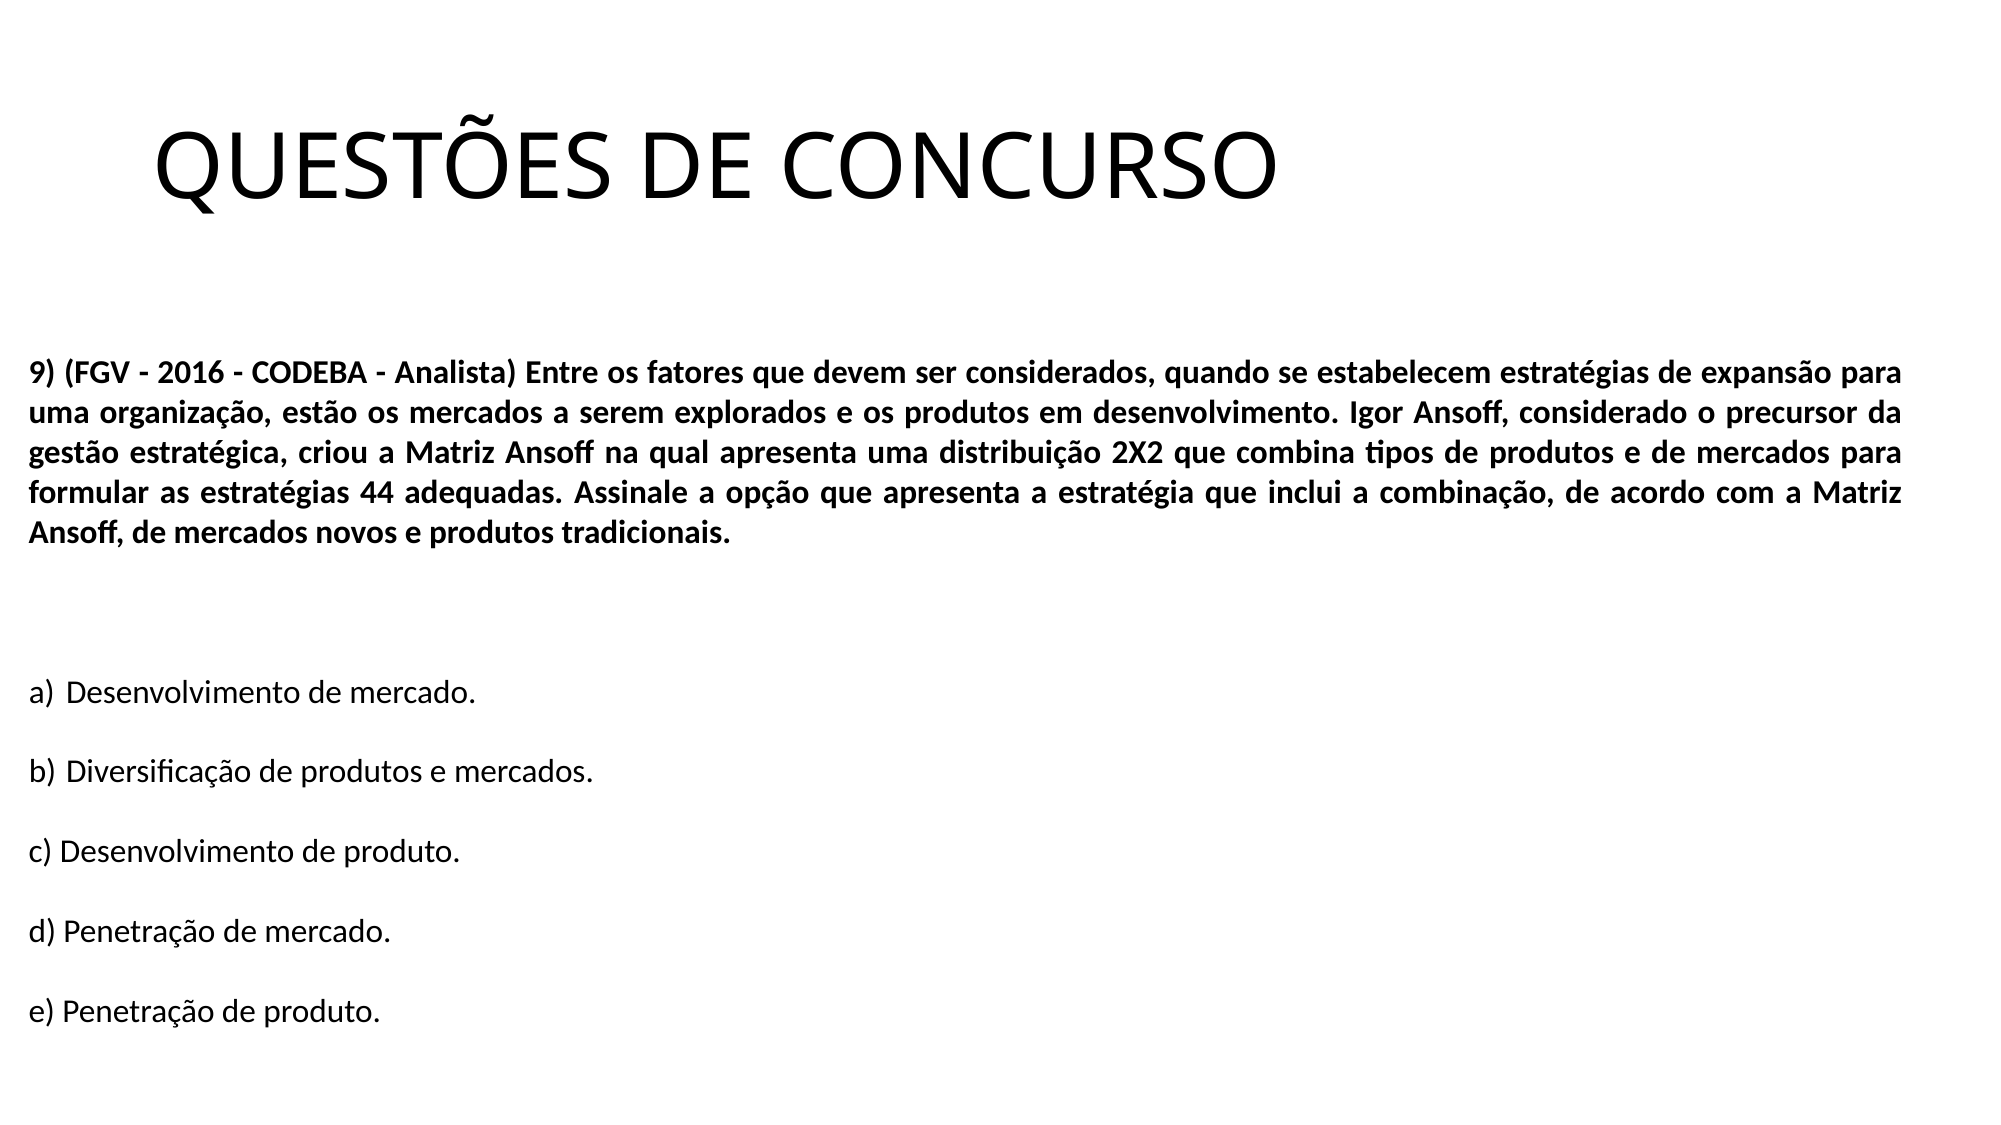

# QUESTÕES DE CONCURSO
9) (FGV - 2016 - CODEBA - Analista) Entre os fatores que devem ser considerados, quando se estabelecem estratégias de expansão para uma organização, estão os mercados a serem explorados e os produtos em desenvolvimento. Igor Ansoff, considerado o precursor da gestão estratégica, criou a Matriz Ansoff na qual apresenta uma distribuição 2X2 que combina tipos de produtos e de mercados para formular as estratégias 44 adequadas. Assinale a opção que apresenta a estratégia que inclui a combinação, de acordo com a Matriz Ansoff, de mercados novos e produtos tradicionais.
Desenvolvimento de mercado.
Diversificação de produtos e mercados.
c) Desenvolvimento de produto.
d) Penetração de mercado.
e) Penetração de produto.